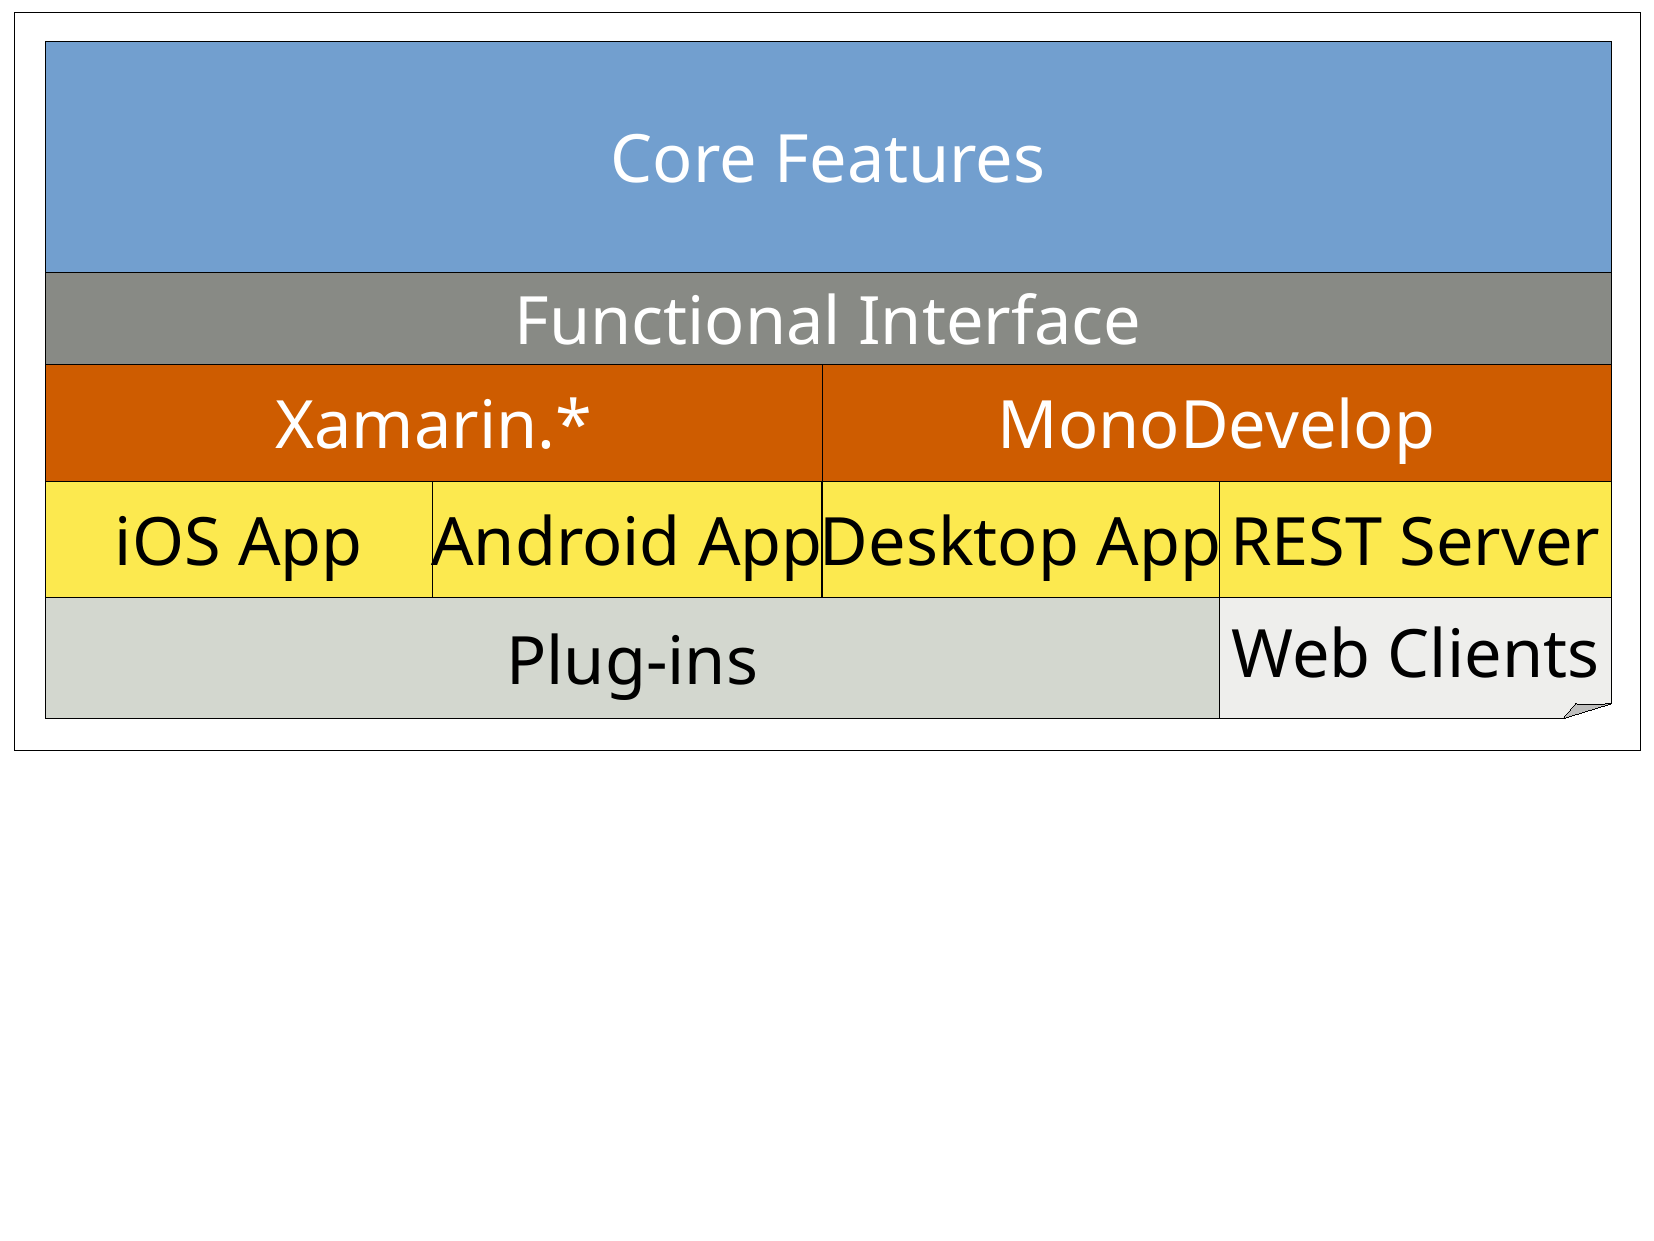

Core Features
Core Features
Functional Interface
Xamarin.*
Xamarin.*
MonoDevelop
iOS App
Android App
Android App
Desktop App
REST Server
Plug-ins
Web Clients